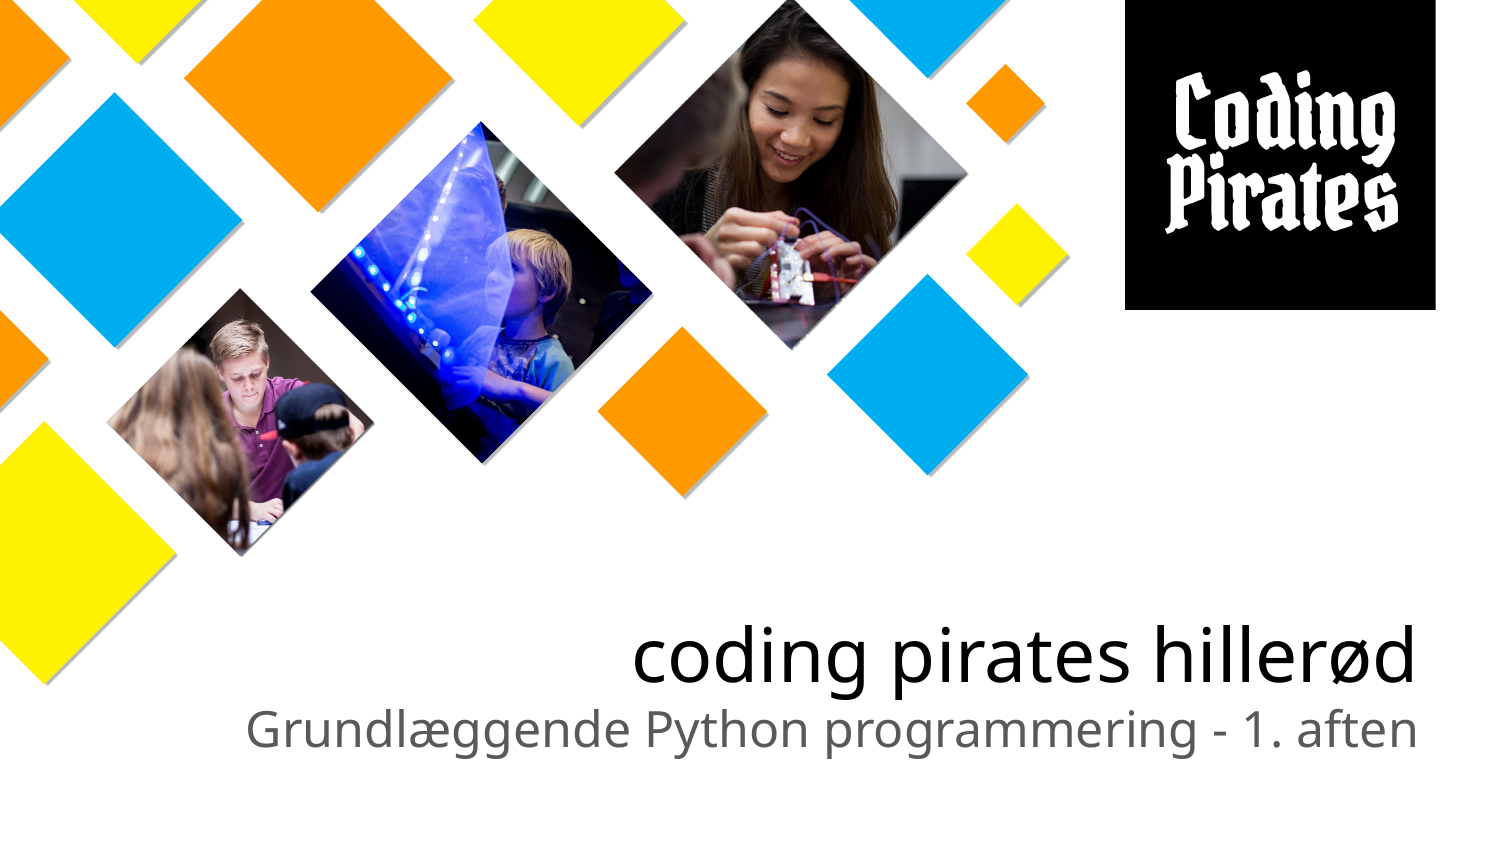

# coding pirates hillerød Grundlæggende Python programmering - 1. aften